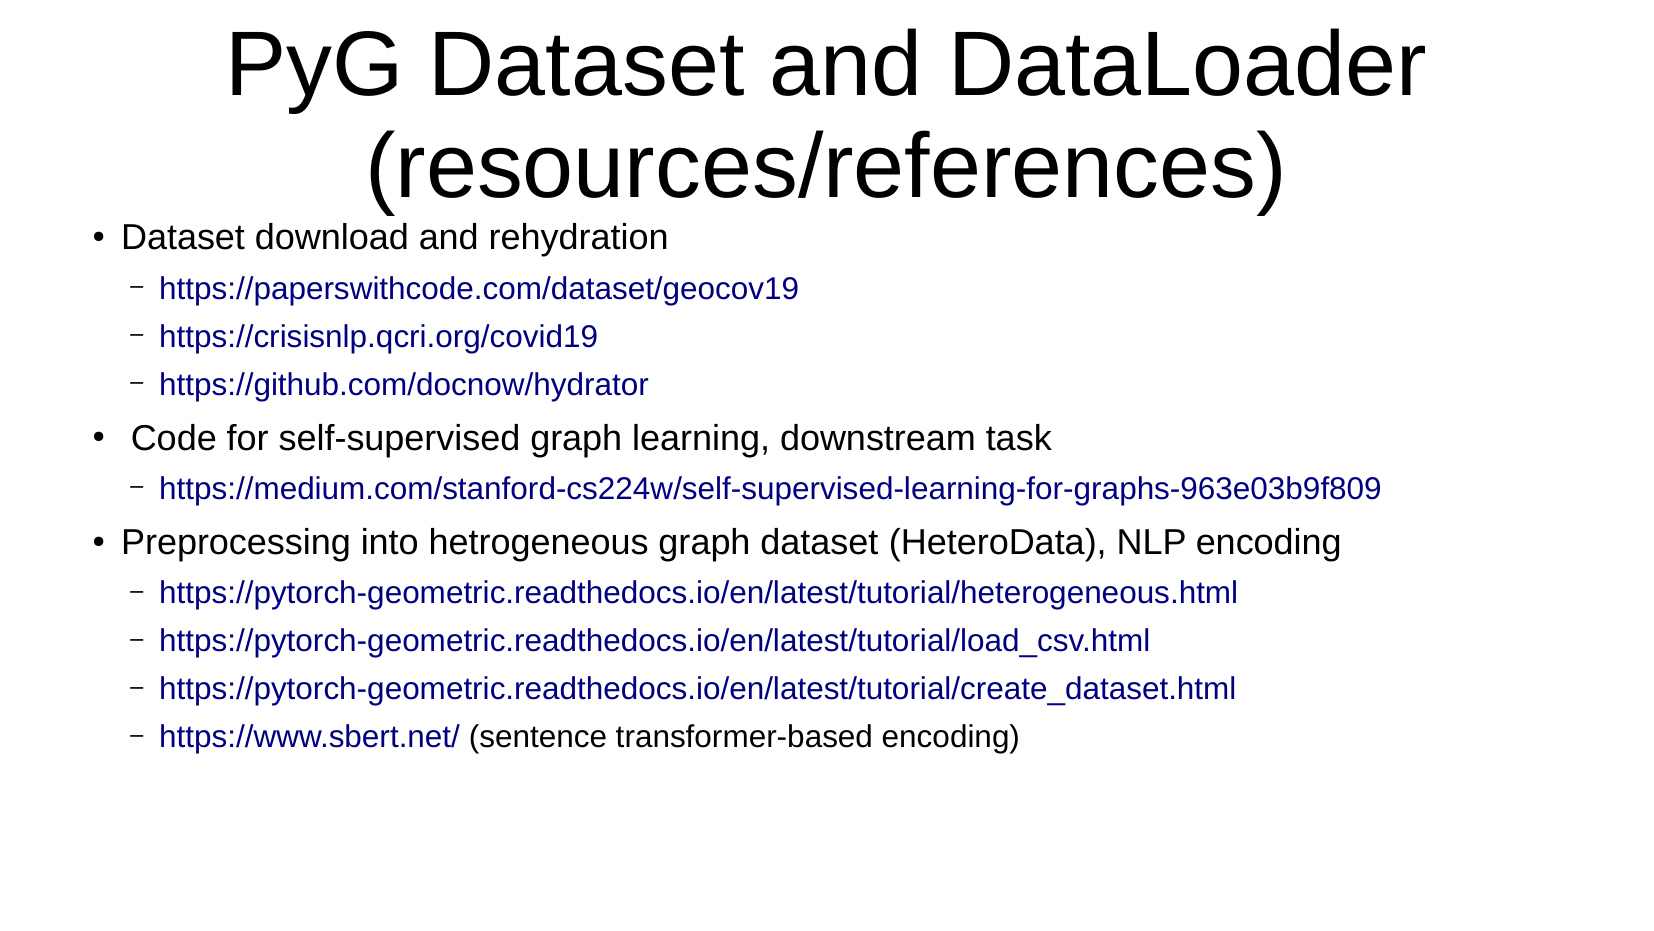

# PyG Dataset and DataLoader (resources/references)
Dataset download and rehydration
https://paperswithcode.com/dataset/geocov19
https://crisisnlp.qcri.org/covid19
https://github.com/docnow/hydrator
 Code for self-supervised graph learning, downstream task
https://medium.com/stanford-cs224w/self-supervised-learning-for-graphs-963e03b9f809
Preprocessing into hetrogeneous graph dataset (HeteroData), NLP encoding
https://pytorch-geometric.readthedocs.io/en/latest/tutorial/heterogeneous.html
https://pytorch-geometric.readthedocs.io/en/latest/tutorial/load_csv.html
https://pytorch-geometric.readthedocs.io/en/latest/tutorial/create_dataset.html
https://www.sbert.net/ (sentence transformer-based encoding)